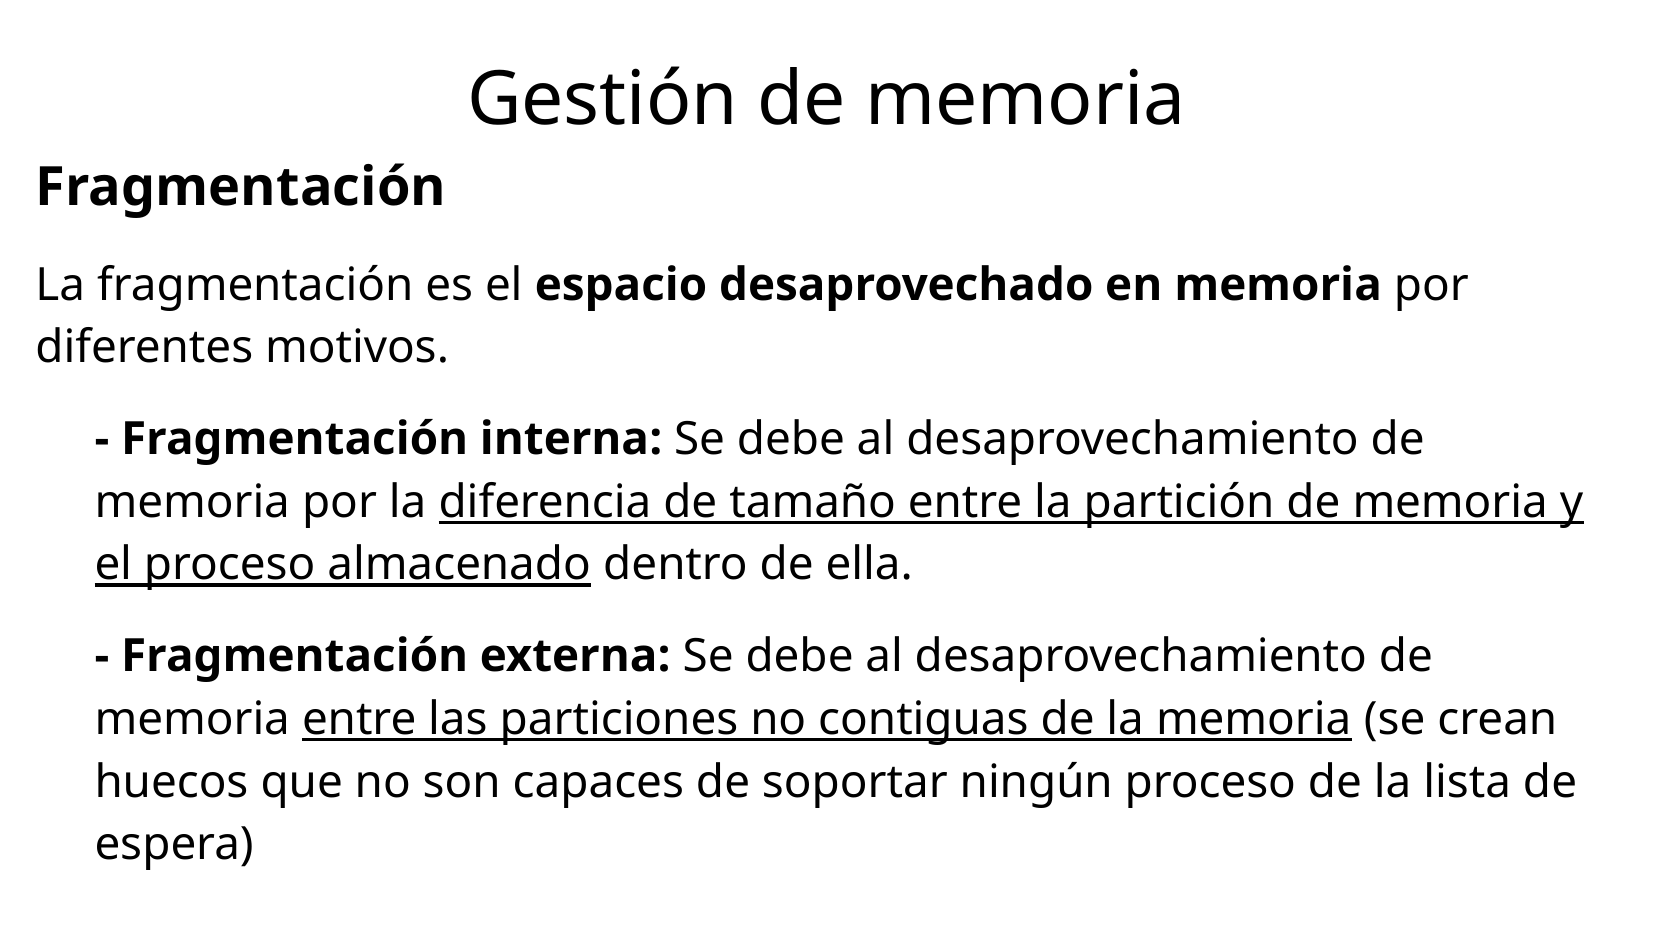

# Gestión de memoria
Fragmentación
La fragmentación es el espacio desaprovechado en memoria por diferentes motivos.
- Fragmentación interna: Se debe al desaprovechamiento de memoria por la diferencia de tamaño entre la partición de memoria y el proceso almacenado dentro de ella.
- Fragmentación externa: Se debe al desaprovechamiento de memoria entre las particiones no contiguas de la memoria (se crean huecos que no son capaces de soportar ningún proceso de la lista de espera)